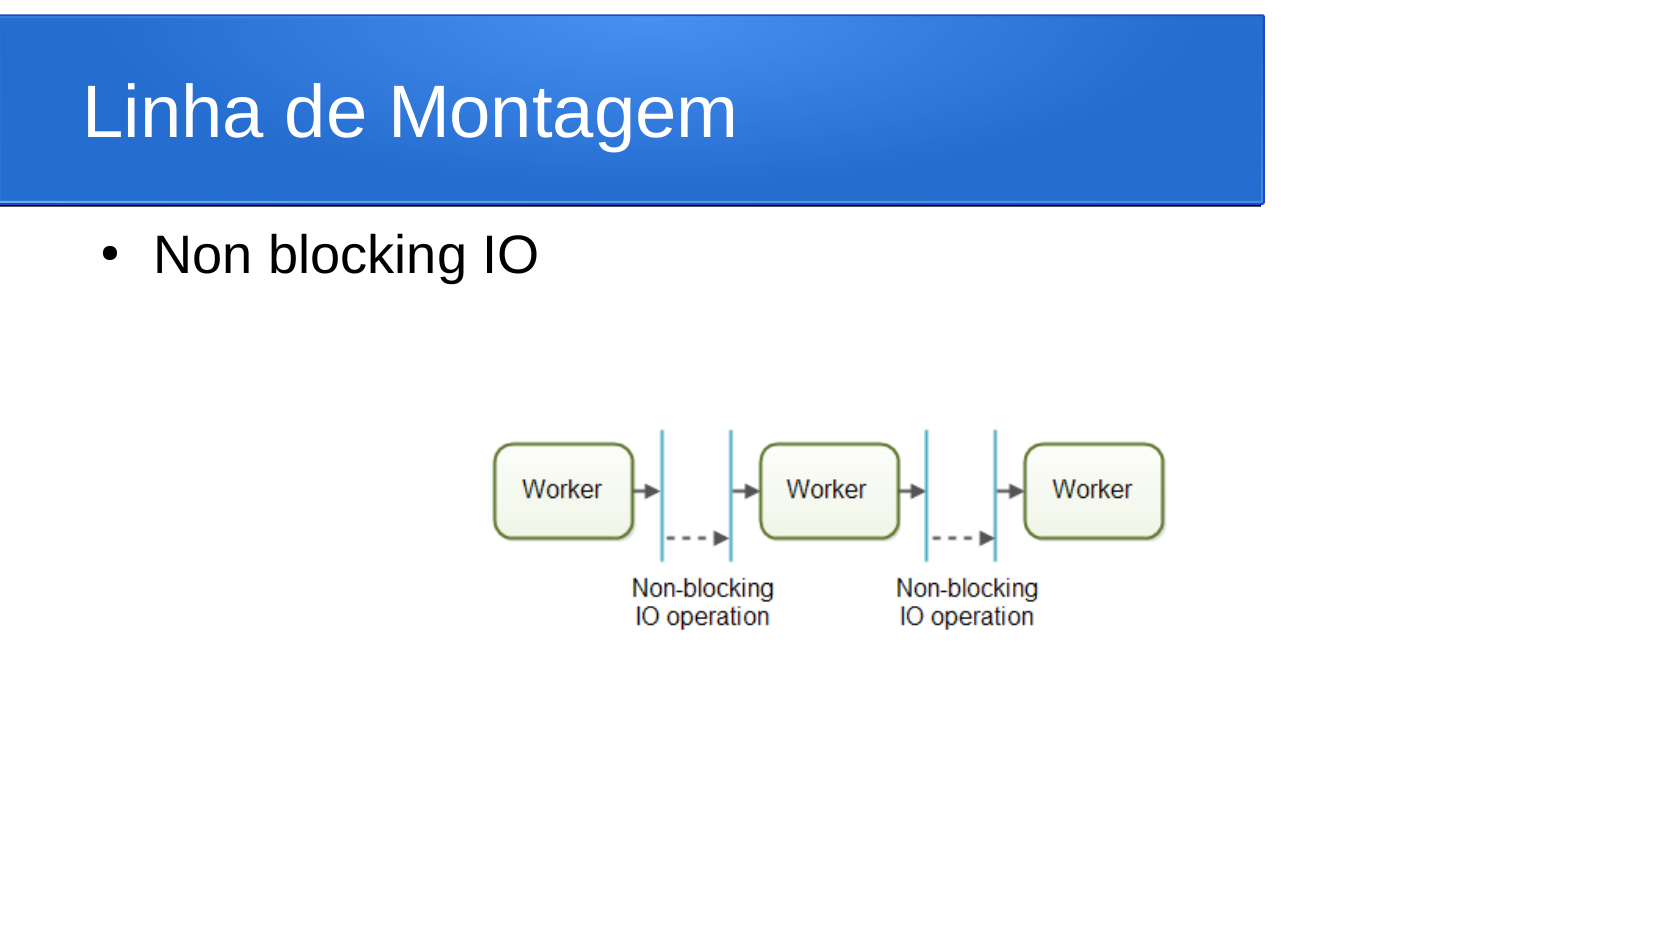

# Linha de Montagem
Non blocking IO